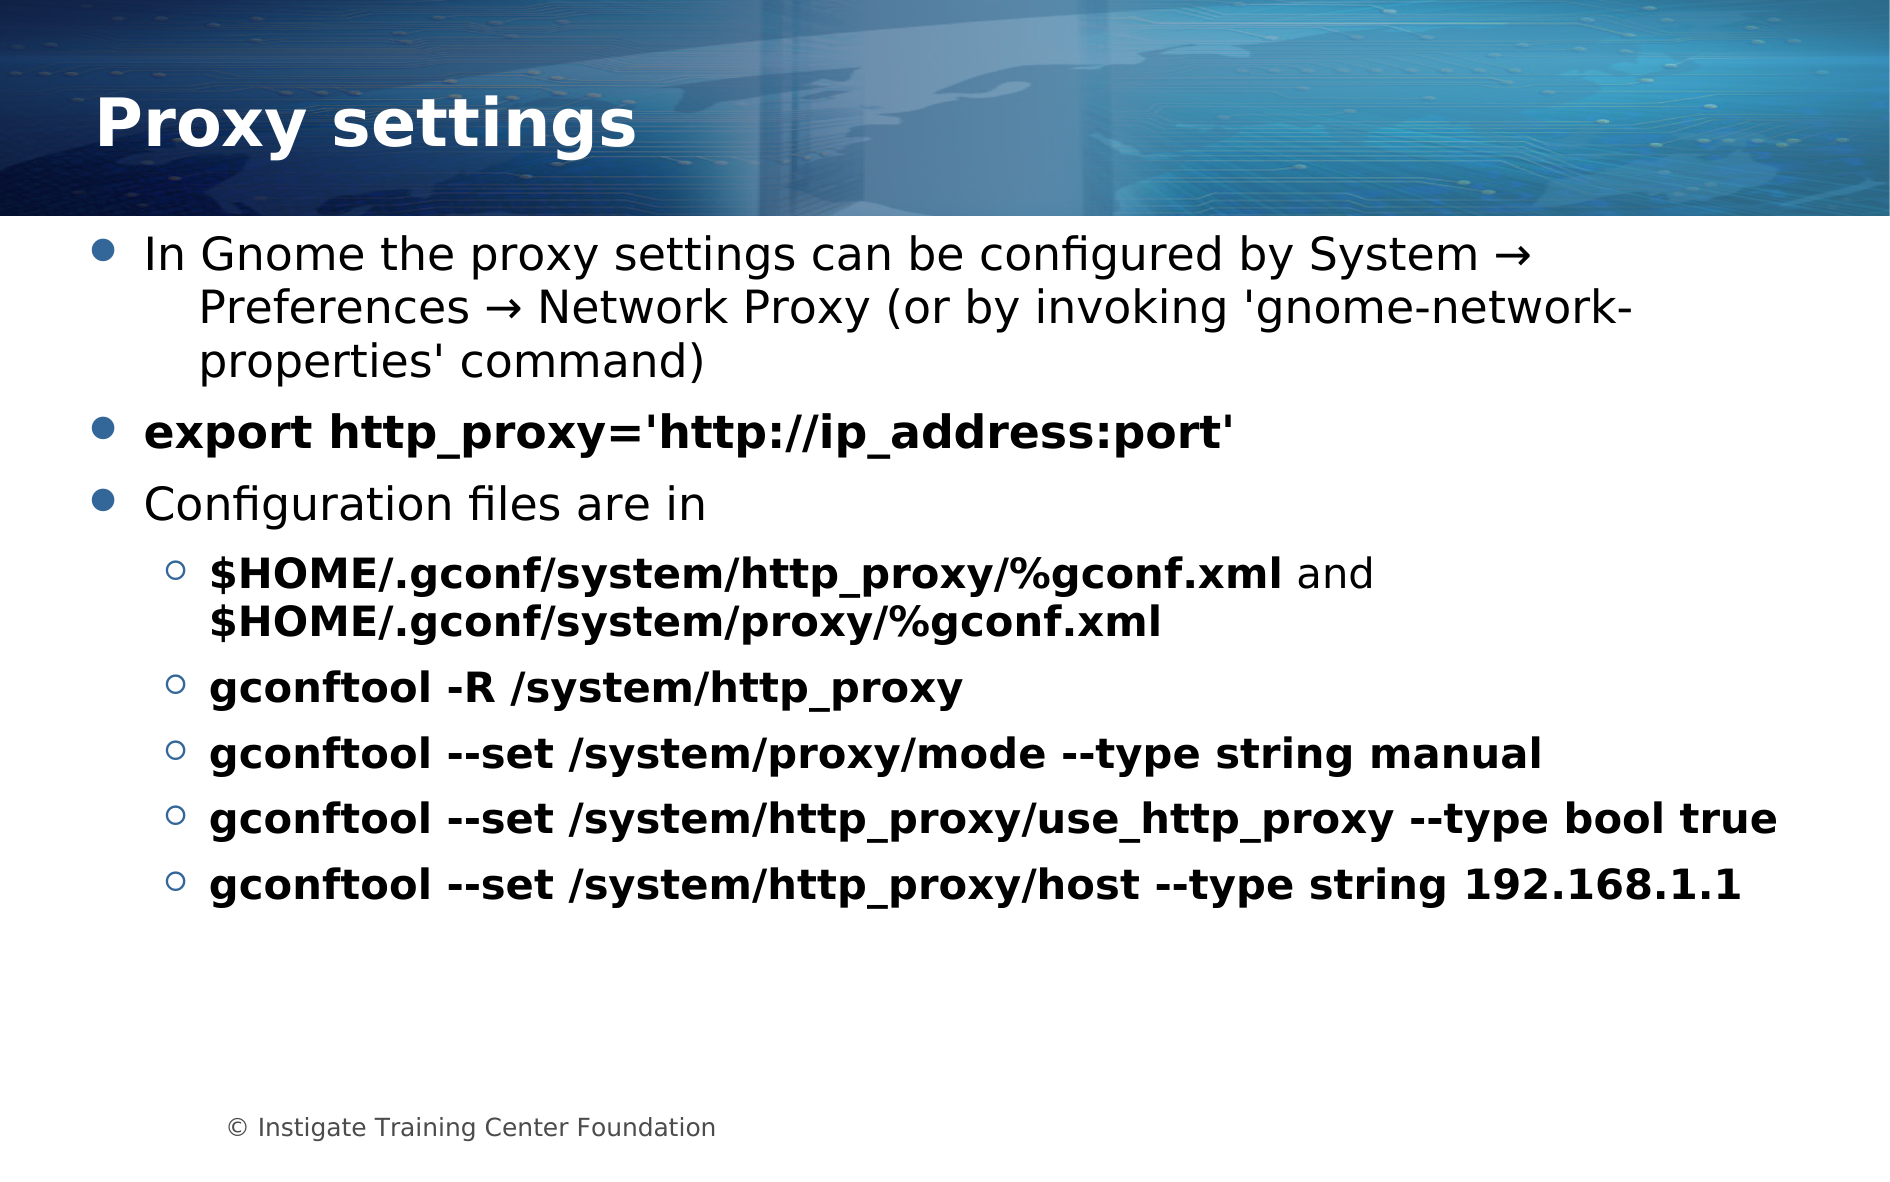

# Proxy settings
In Gnome the proxy settings can be configured by System → Preferences → Network Proxy (or by invoking 'gnome-network-properties' command)
export http_proxy='http://ip_address:port'
Configuration files are in
$HOME/.gconf/system/http_proxy/%gconf.xml and $HOME/.gconf/system/proxy/%gconf.xml
gconftool -R /system/http_proxy
gconftool --set /system/proxy/mode --type string manual
gconftool --set /system/http_proxy/use_http_proxy --type bool true
gconftool --set /system/http_proxy/host --type string 192.168.1.1